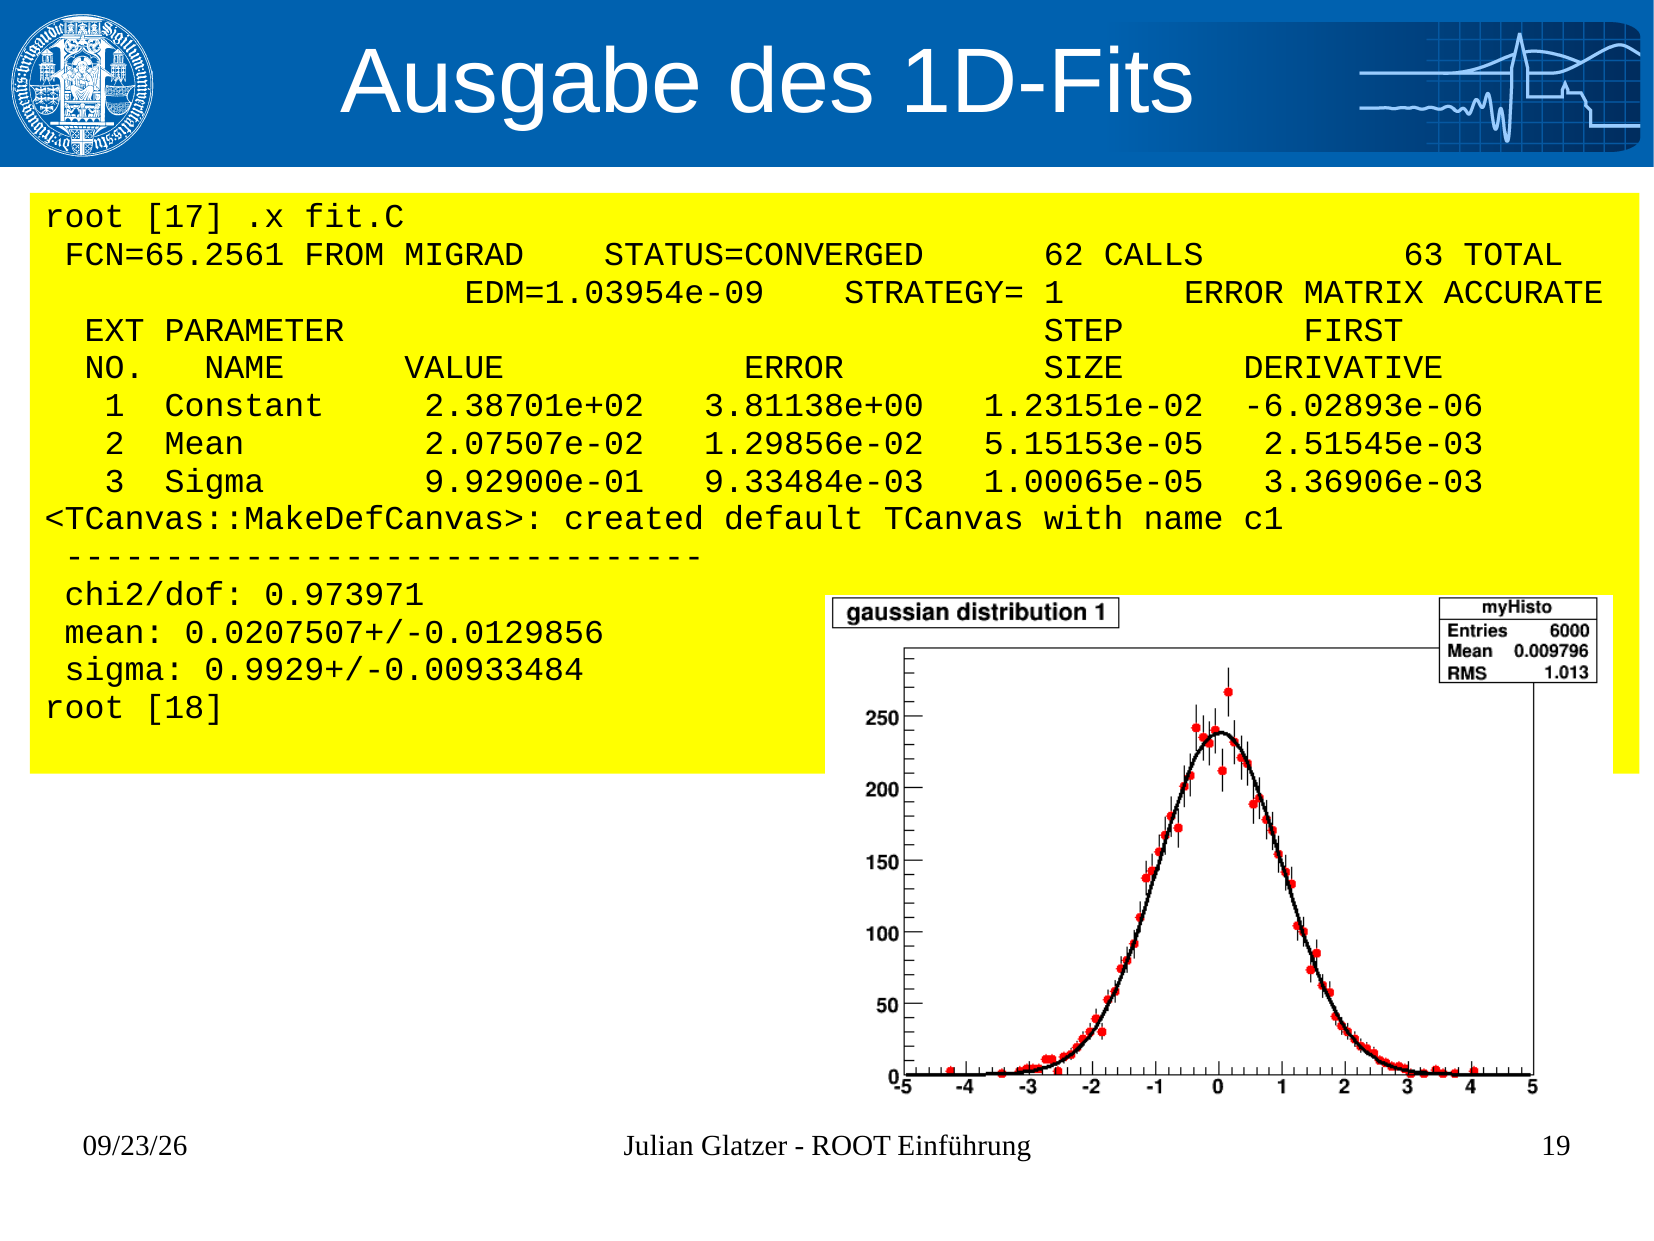

# Ausgabe des 1D-Fits
root [17] .x fit.C
 FCN=65.2561 FROM MIGRAD STATUS=CONVERGED 62 CALLS 63 TOTAL
 EDM=1.03954e-09 STRATEGY= 1 ERROR MATRIX ACCURATE
 EXT PARAMETER STEP FIRST
 NO. NAME VALUE ERROR SIZE DERIVATIVE
 1 Constant 2.38701e+02 3.81138e+00 1.23151e-02 -6.02893e-06
 2 Mean 2.07507e-02 1.29856e-02 5.15153e-05 2.51545e-03
 3 Sigma 9.92900e-01 9.33484e-03 1.00065e-05 3.36906e-03
<TCanvas::MakeDefCanvas>: created default TCanvas with name c1
 --------------------------------
 chi2/dof: 0.973971
 mean: 0.0207507+/-0.0129856
 sigma: 0.9929+/-0.00933484
root [18]
Julian Glatzer - ROOT Einführung
19